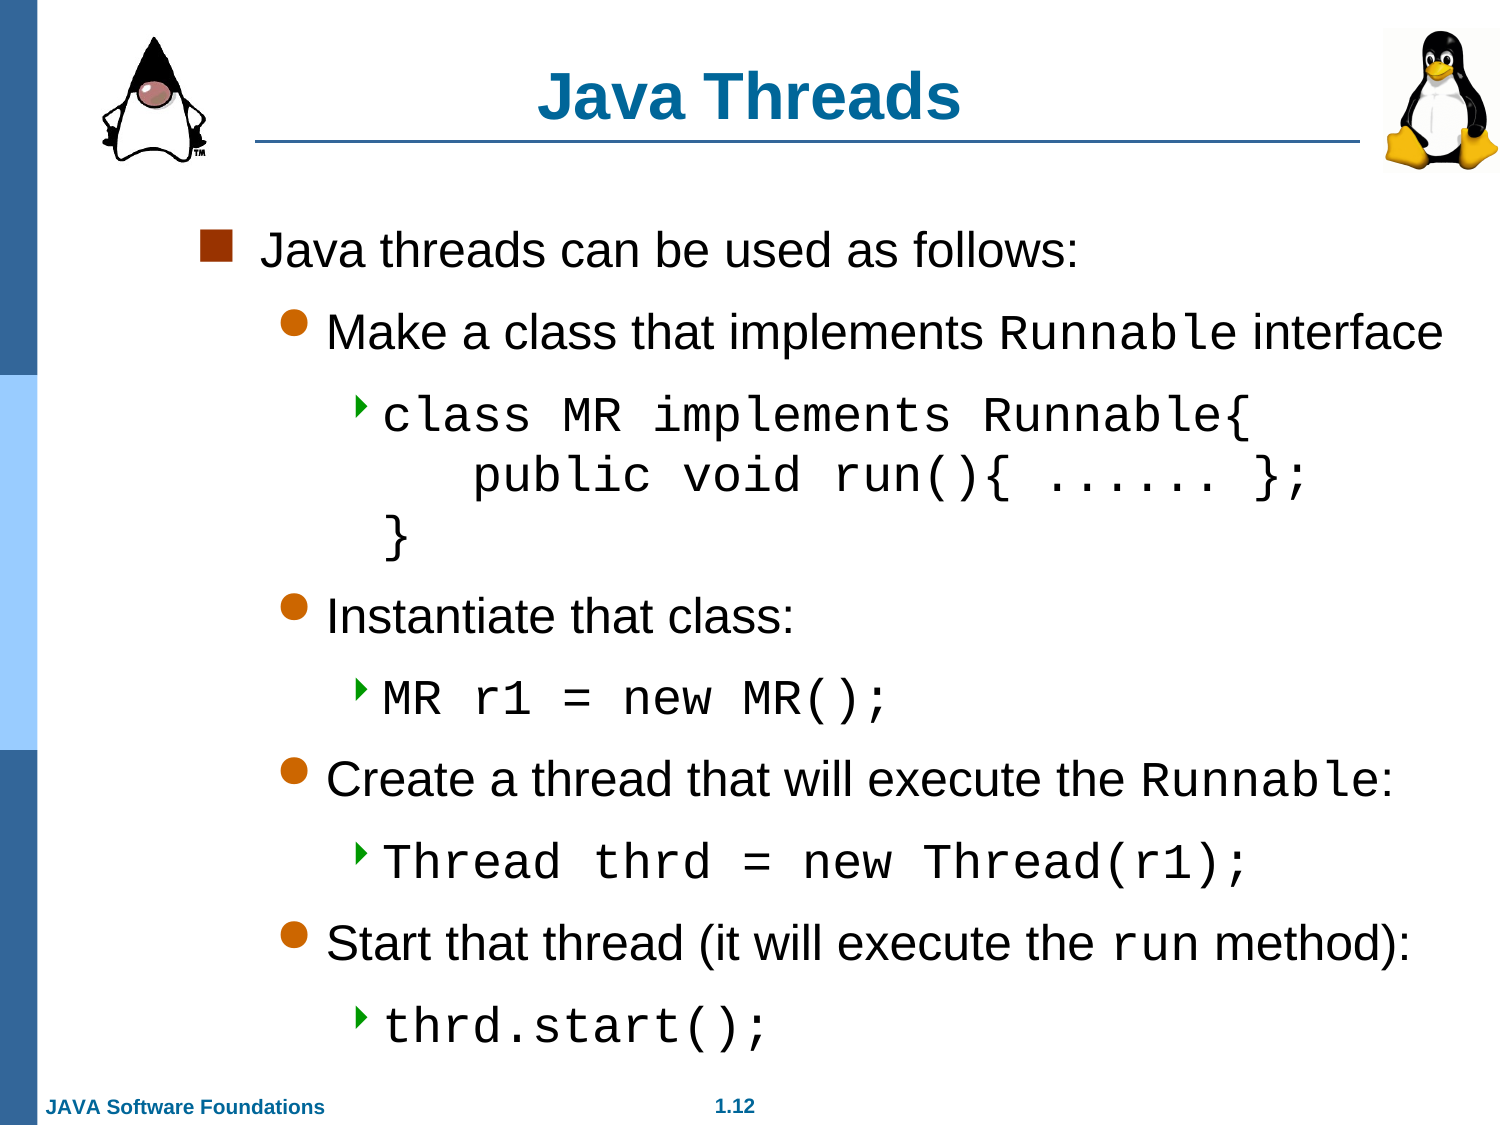

# Java Threads
Java threads can be used as follows:
Make a class that implements Runnable interface
class MR implements Runnable{
 public void run(){ ...... };
}
Instantiate that class:
MR r1 = new MR();
Create a thread that will execute the Runnable:
Thread thrd = new Thread(r1);
Start that thread (it will execute the run method):
thrd.start();